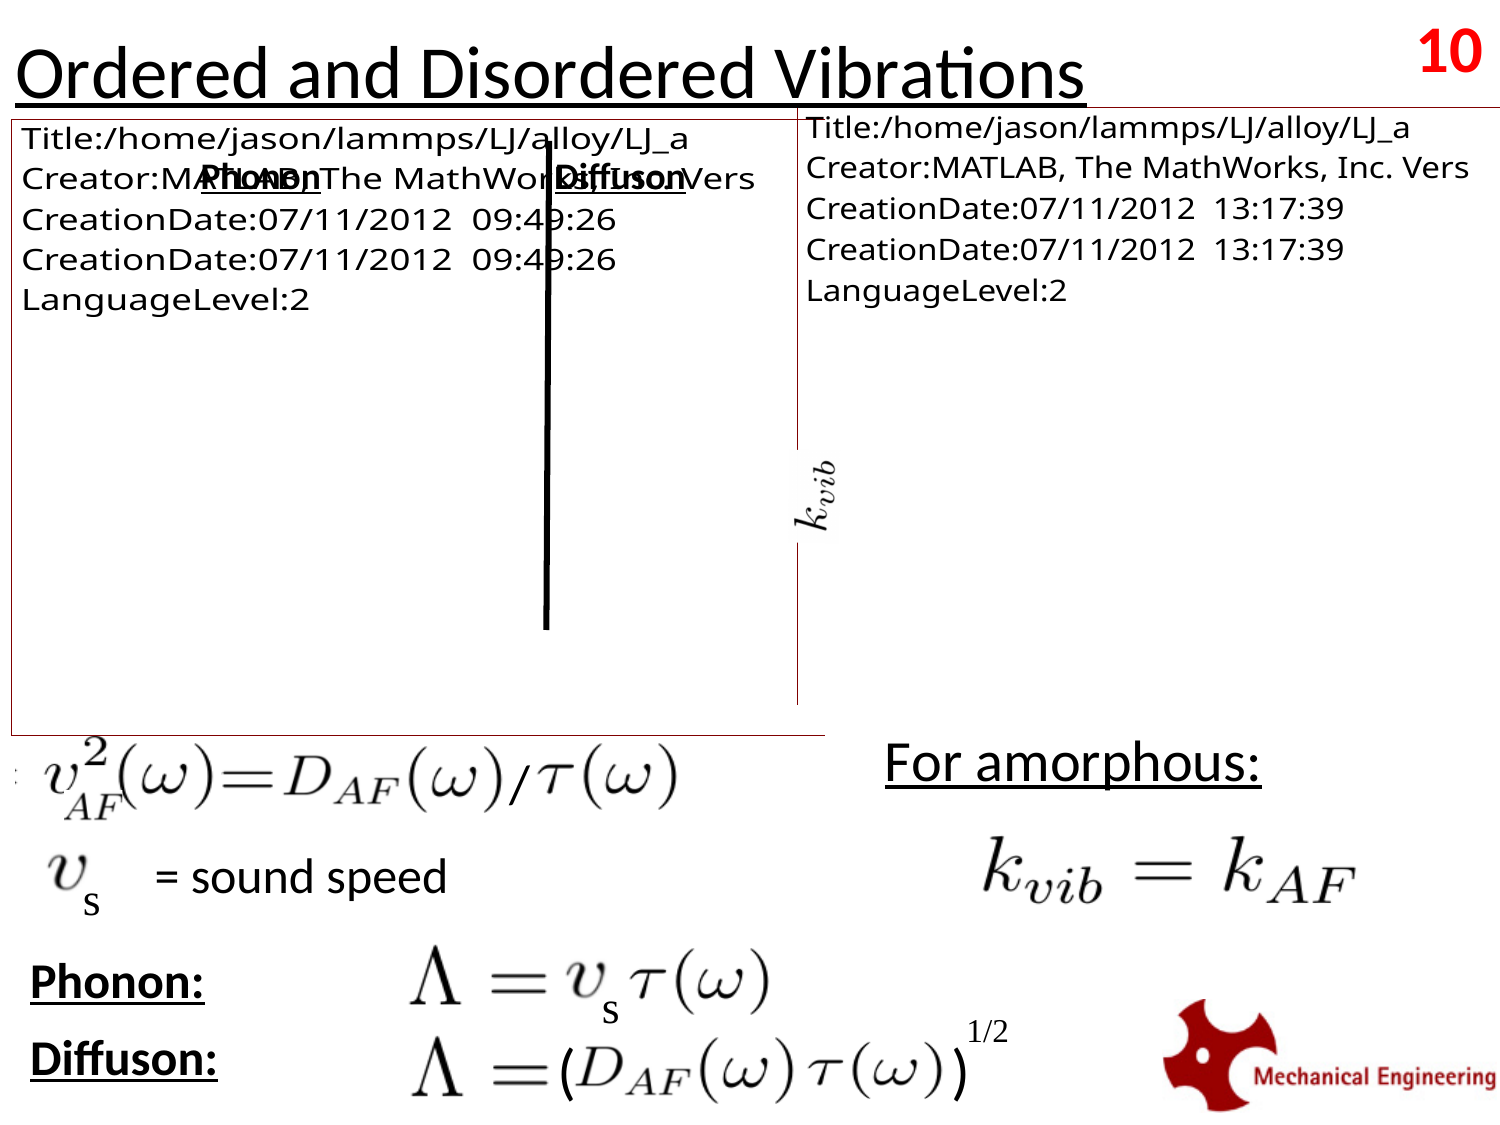

# Ordered and Disordered Vibrations
10
Phonon
Diffuson
s
>
/
s
= sound speed
For amorphous:
s
<
s
Phonon:
1/2
(
)
Diffuson: